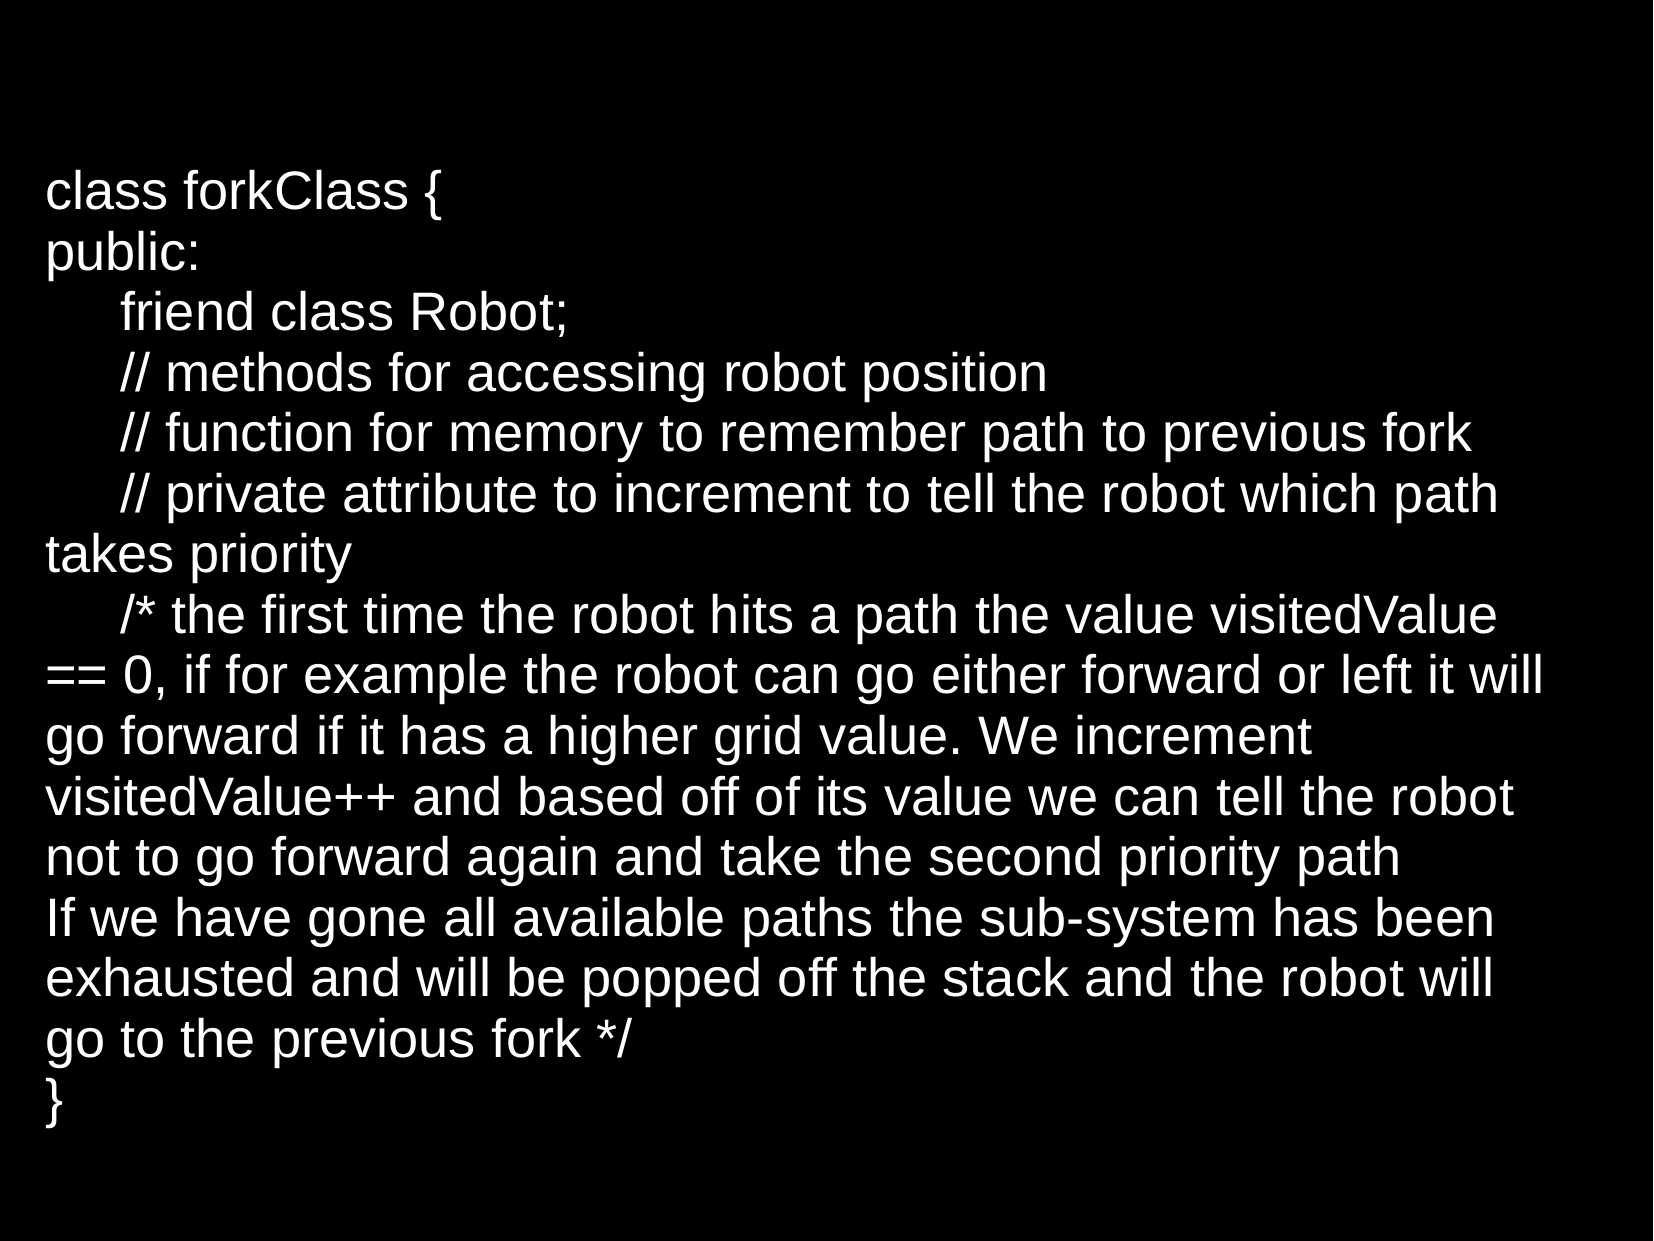

# class forkClass {
public:
	friend class Robot;
	// methods for accessing robot position
	// function for memory to remember path to previous fork
	// private attribute to increment to tell the robot which path takes priority
	/* the first time the robot hits a path the value visitedValue == 0, if for example the robot can go either forward or left it will go forward if it has a higher grid value. We increment visitedValue++ and based off of its value we can tell the robot not to go forward again and take the second priority path
If we have gone all available paths the sub-system has been exhausted and will be popped off the stack and the robot will go to the previous fork */
}